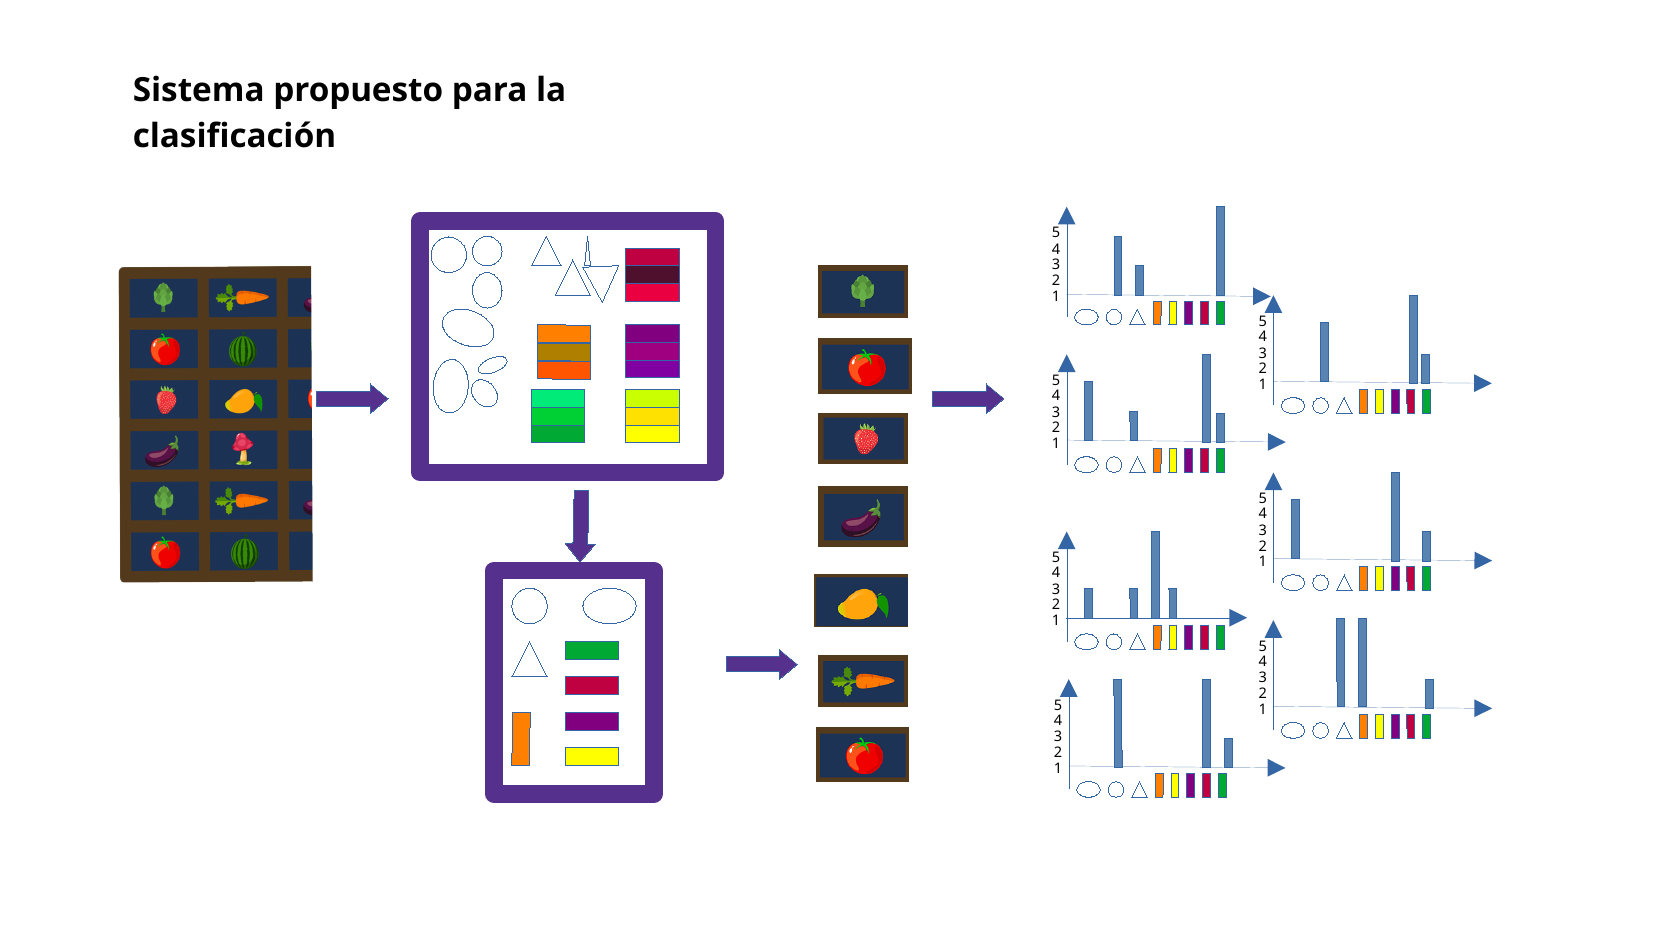

Sistema propuesto para la clasificación
5
4
3
2
1
5
4
3
2
5
1
4
3
2
1
5
4
3
2
5
1
4
3
2
1
5
4
3
2
5
1
4
3
2
1